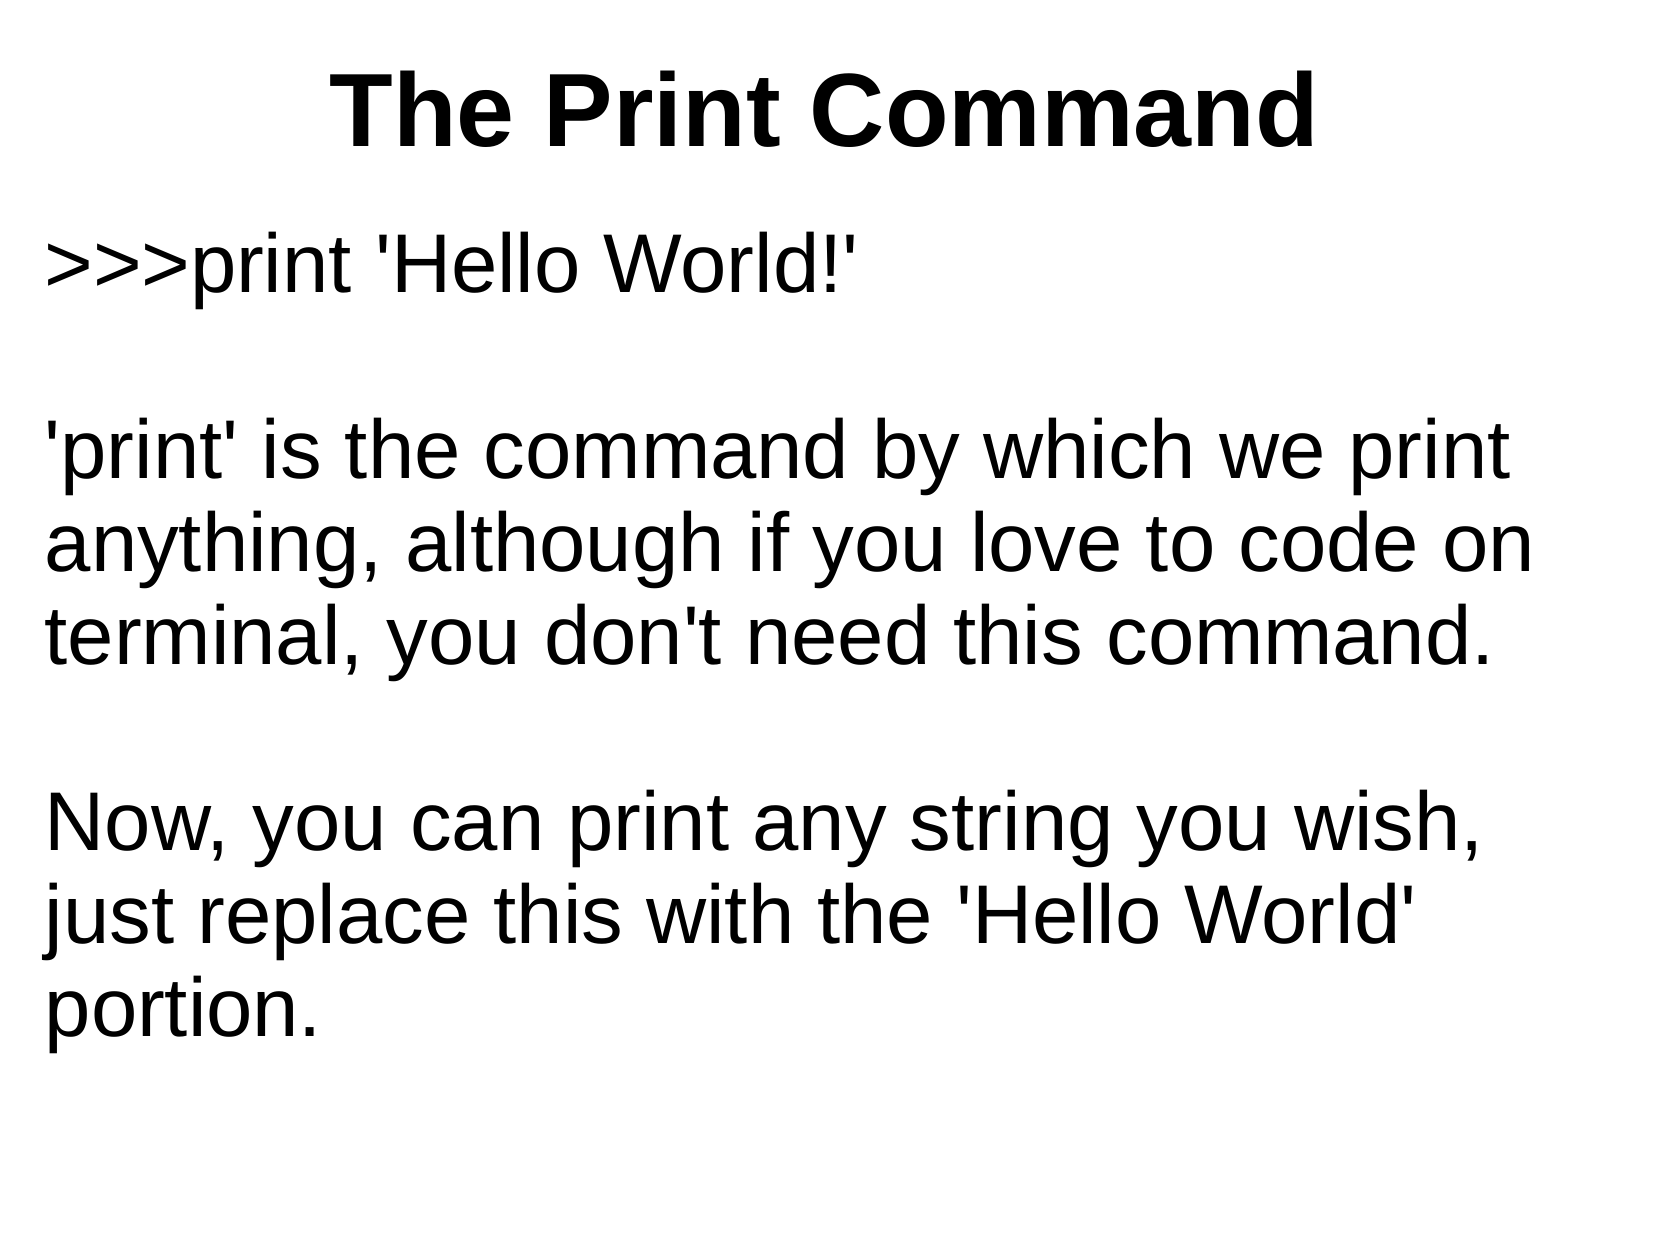

The Print Command
>>>print 'Hello World!'
'print' is the command by which we print anything, although if you love to code on terminal, you don't need this command.
Now, you can print any string you wish, just replace this with the 'Hello World' portion.